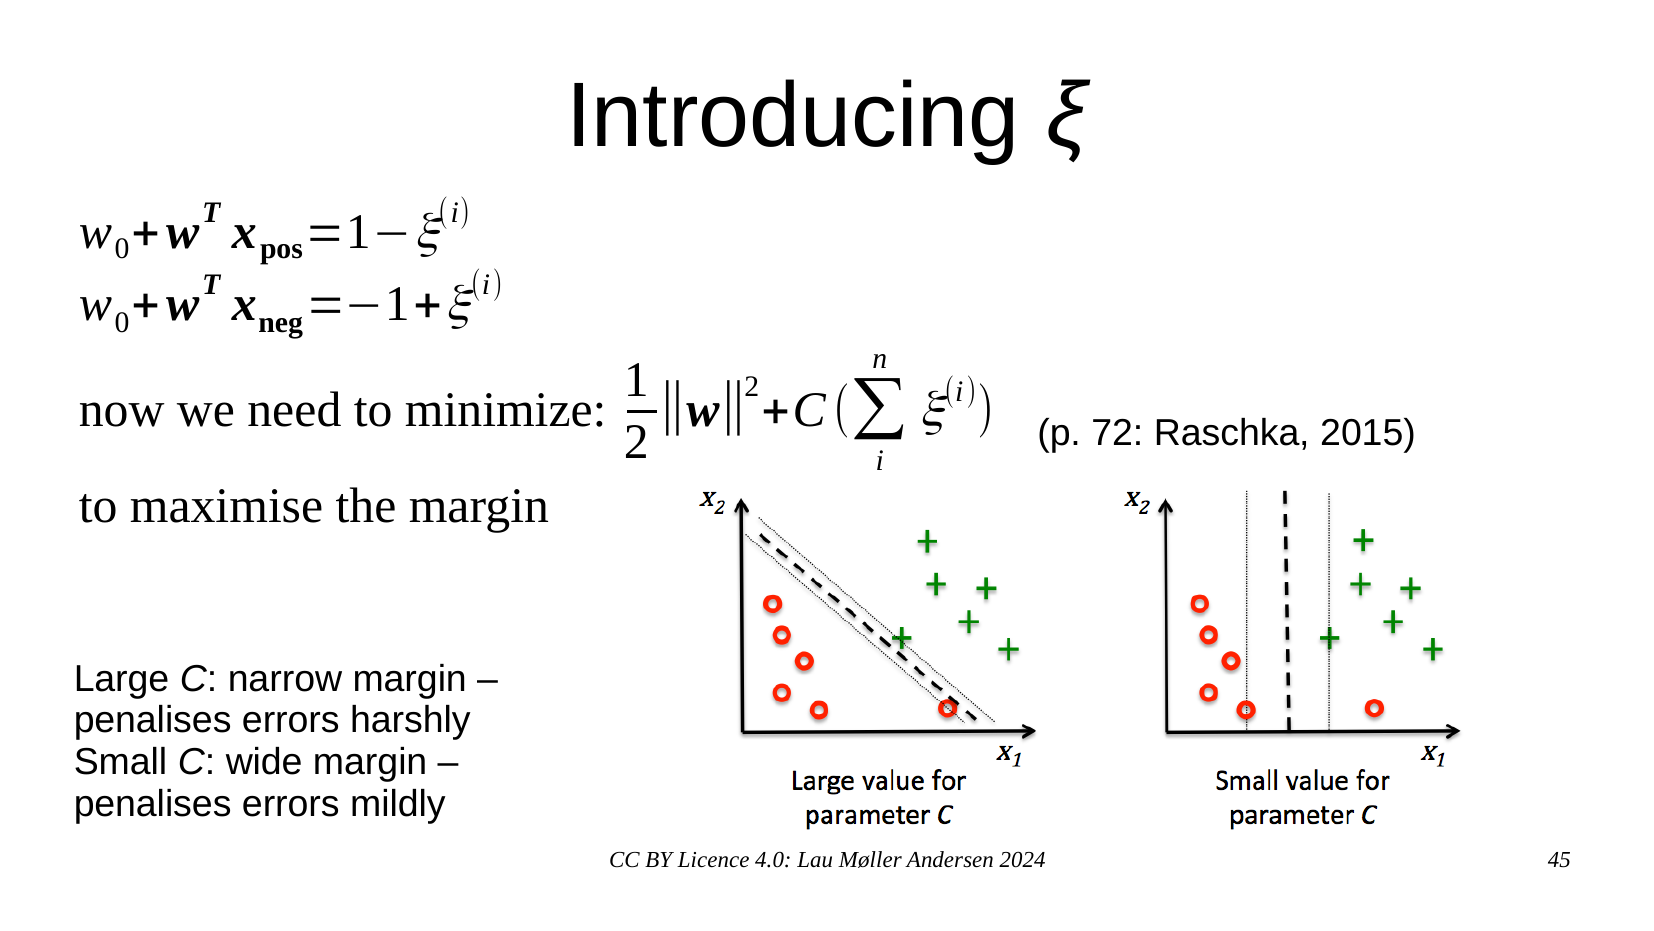

# Introducing ξ
(p. 72: Raschka, 2015)
Large C: narrow margin – penalises errors harshly
Small C: wide margin – penalises errors mildly
CC BY Licence 4.0: Lau Møller Andersen 2024
45